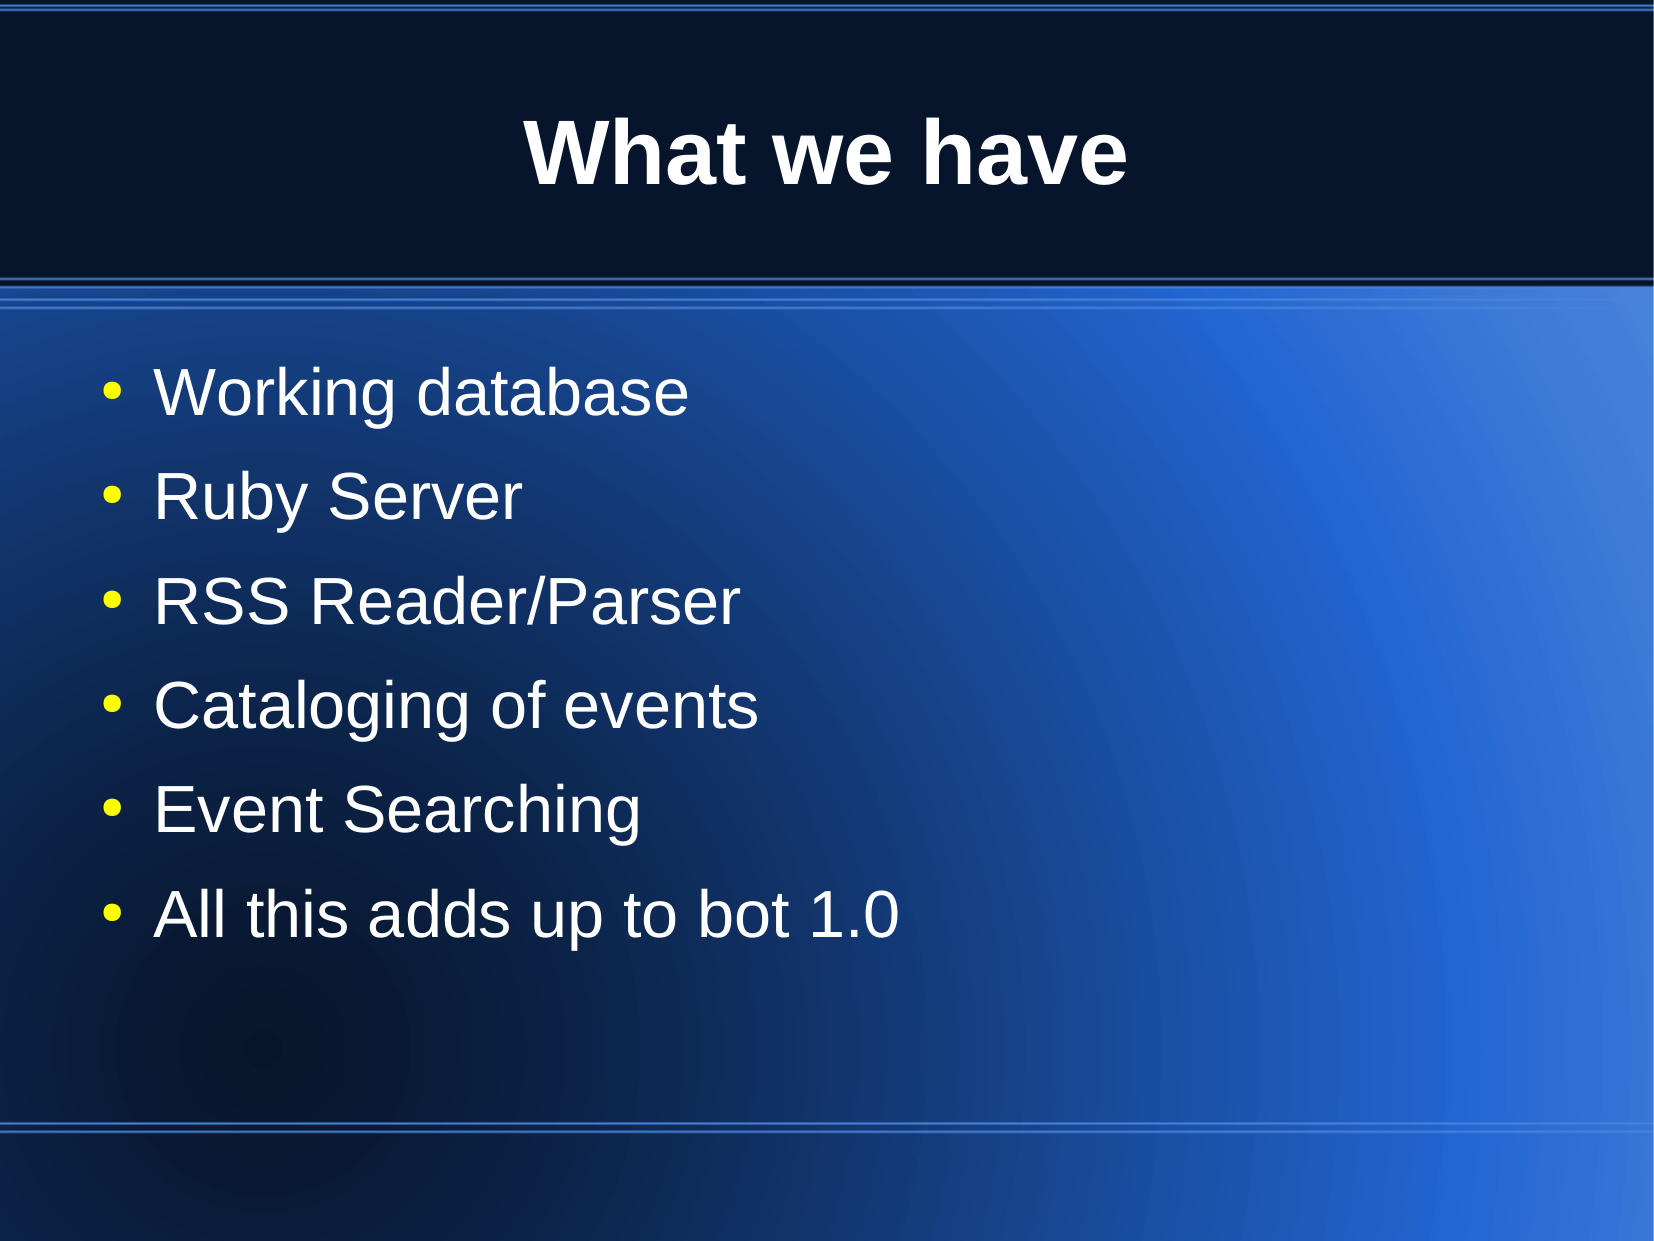

# What we have
Working database
Ruby Server
RSS Reader/Parser
Cataloging of events
Event Searching
All this adds up to bot 1.0